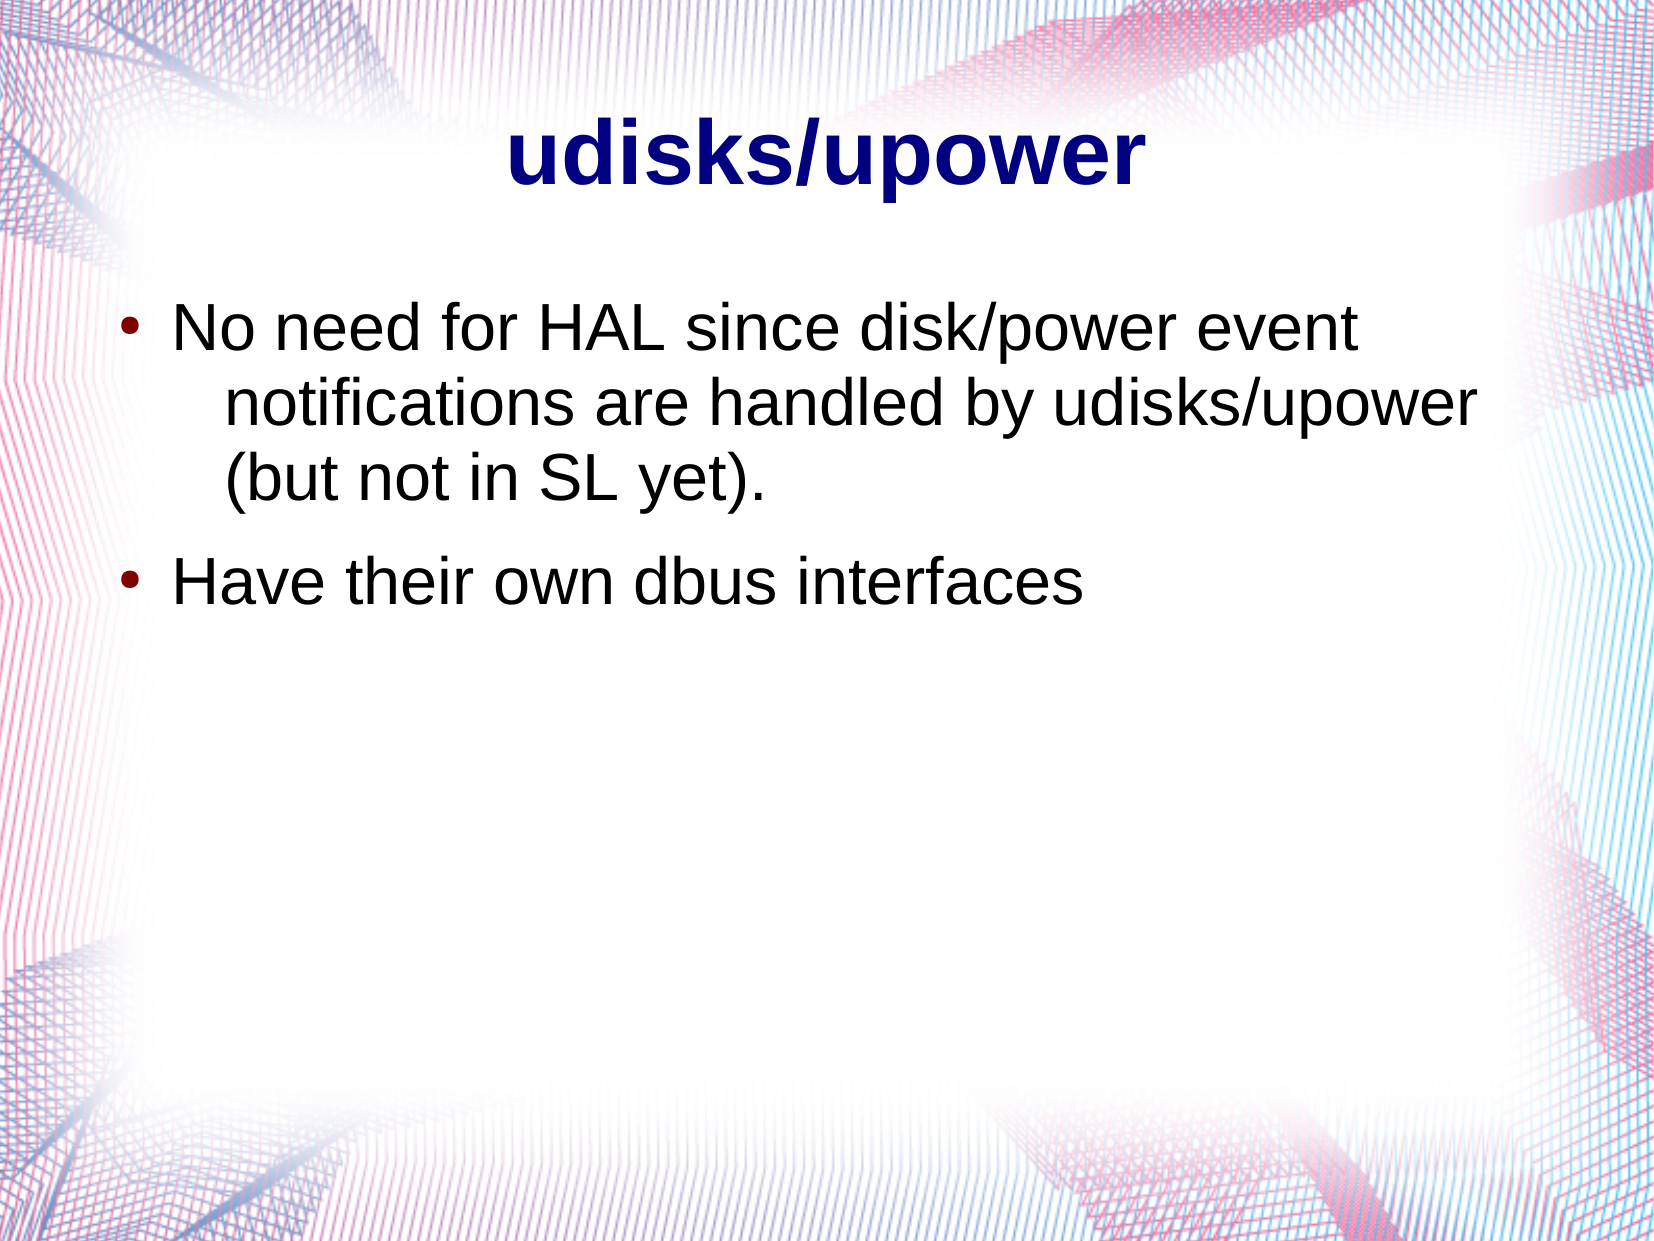

# udisks/upower
No need for HAL since disk/power event notifications are handled by udisks/upower (but not in SL yet).
Have their own dbus interfaces